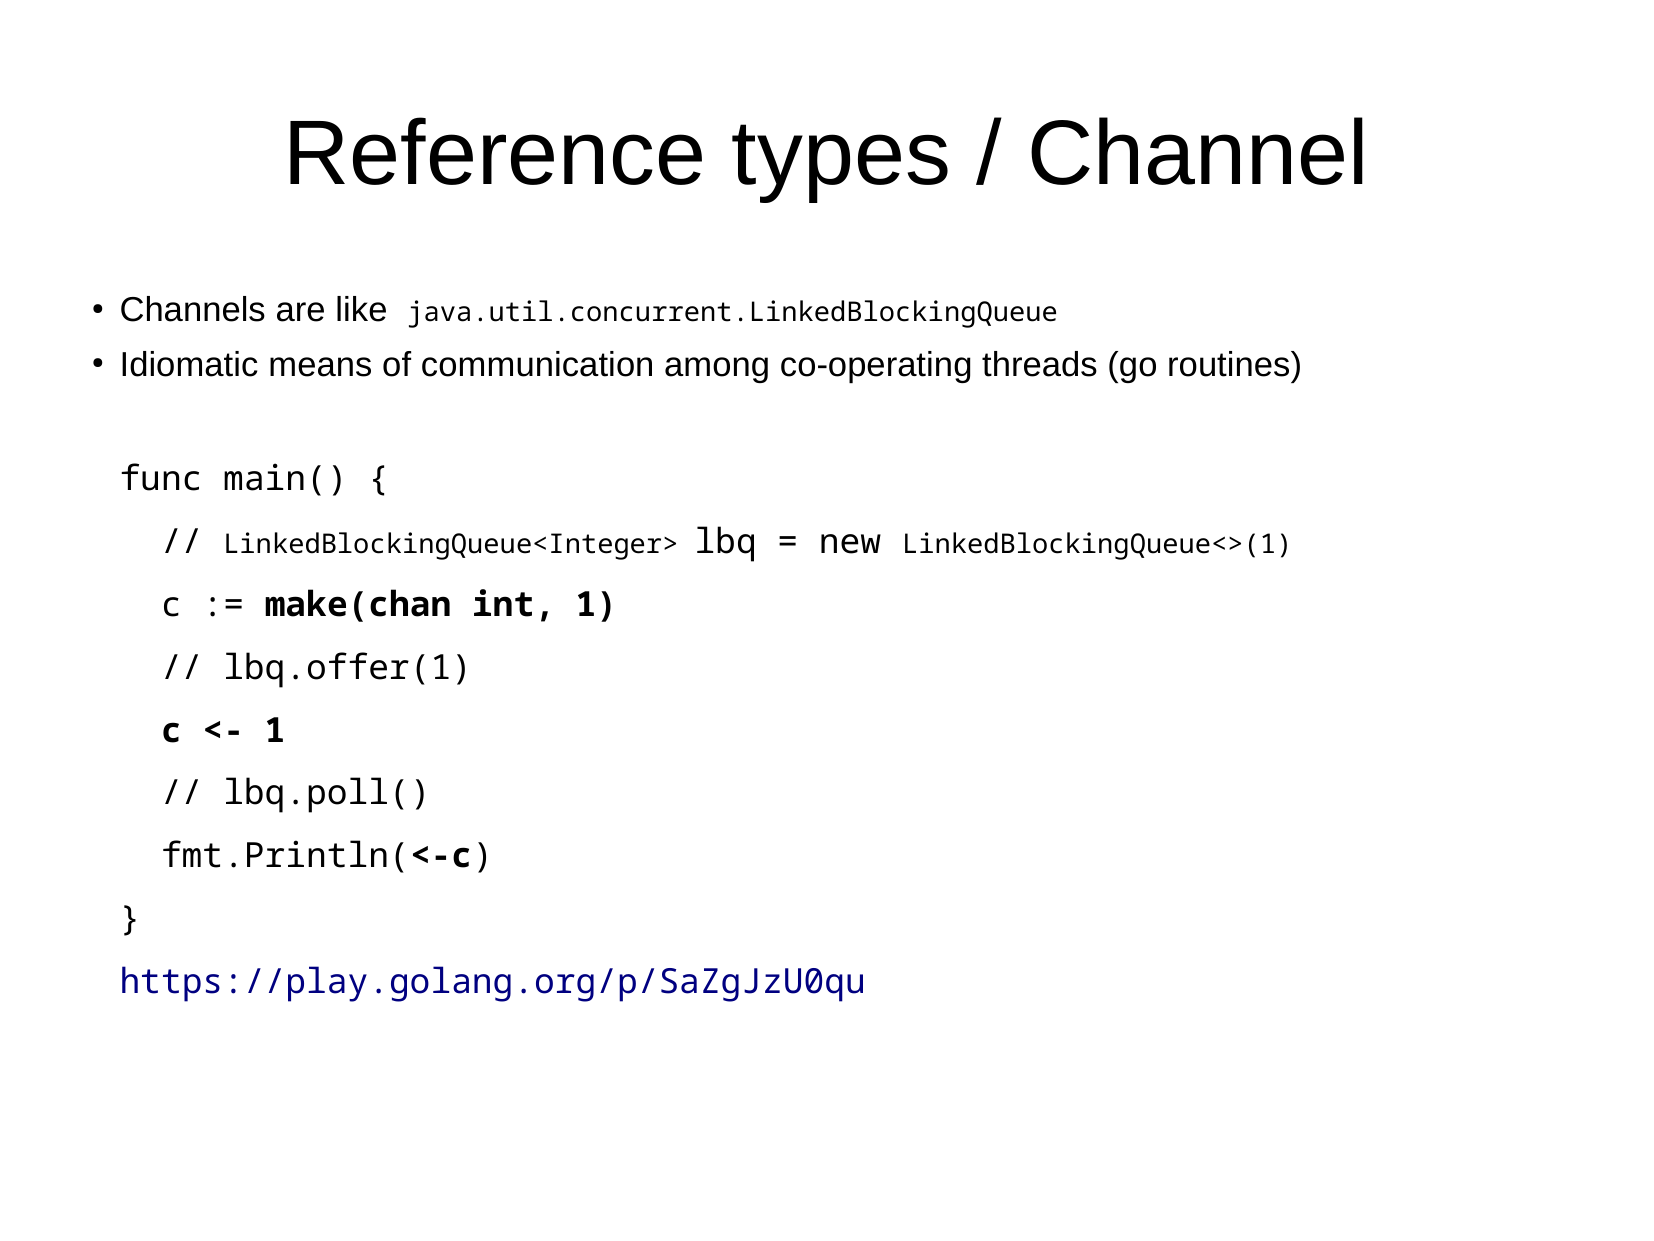

# Reference types / Channel
Channels are like java.util.concurrent.LinkedBlockingQueue
Idiomatic means of communication among co-operating threads (go routines)
func main() {
 // LinkedBlockingQueue<Integer> lbq = new LinkedBlockingQueue<>(1)
 c := make(chan int, 1)
 // lbq.offer(1)
 c <- 1
 // lbq.poll()
 fmt.Println(<-c)
}
https://play.golang.org/p/SaZgJzU0qu